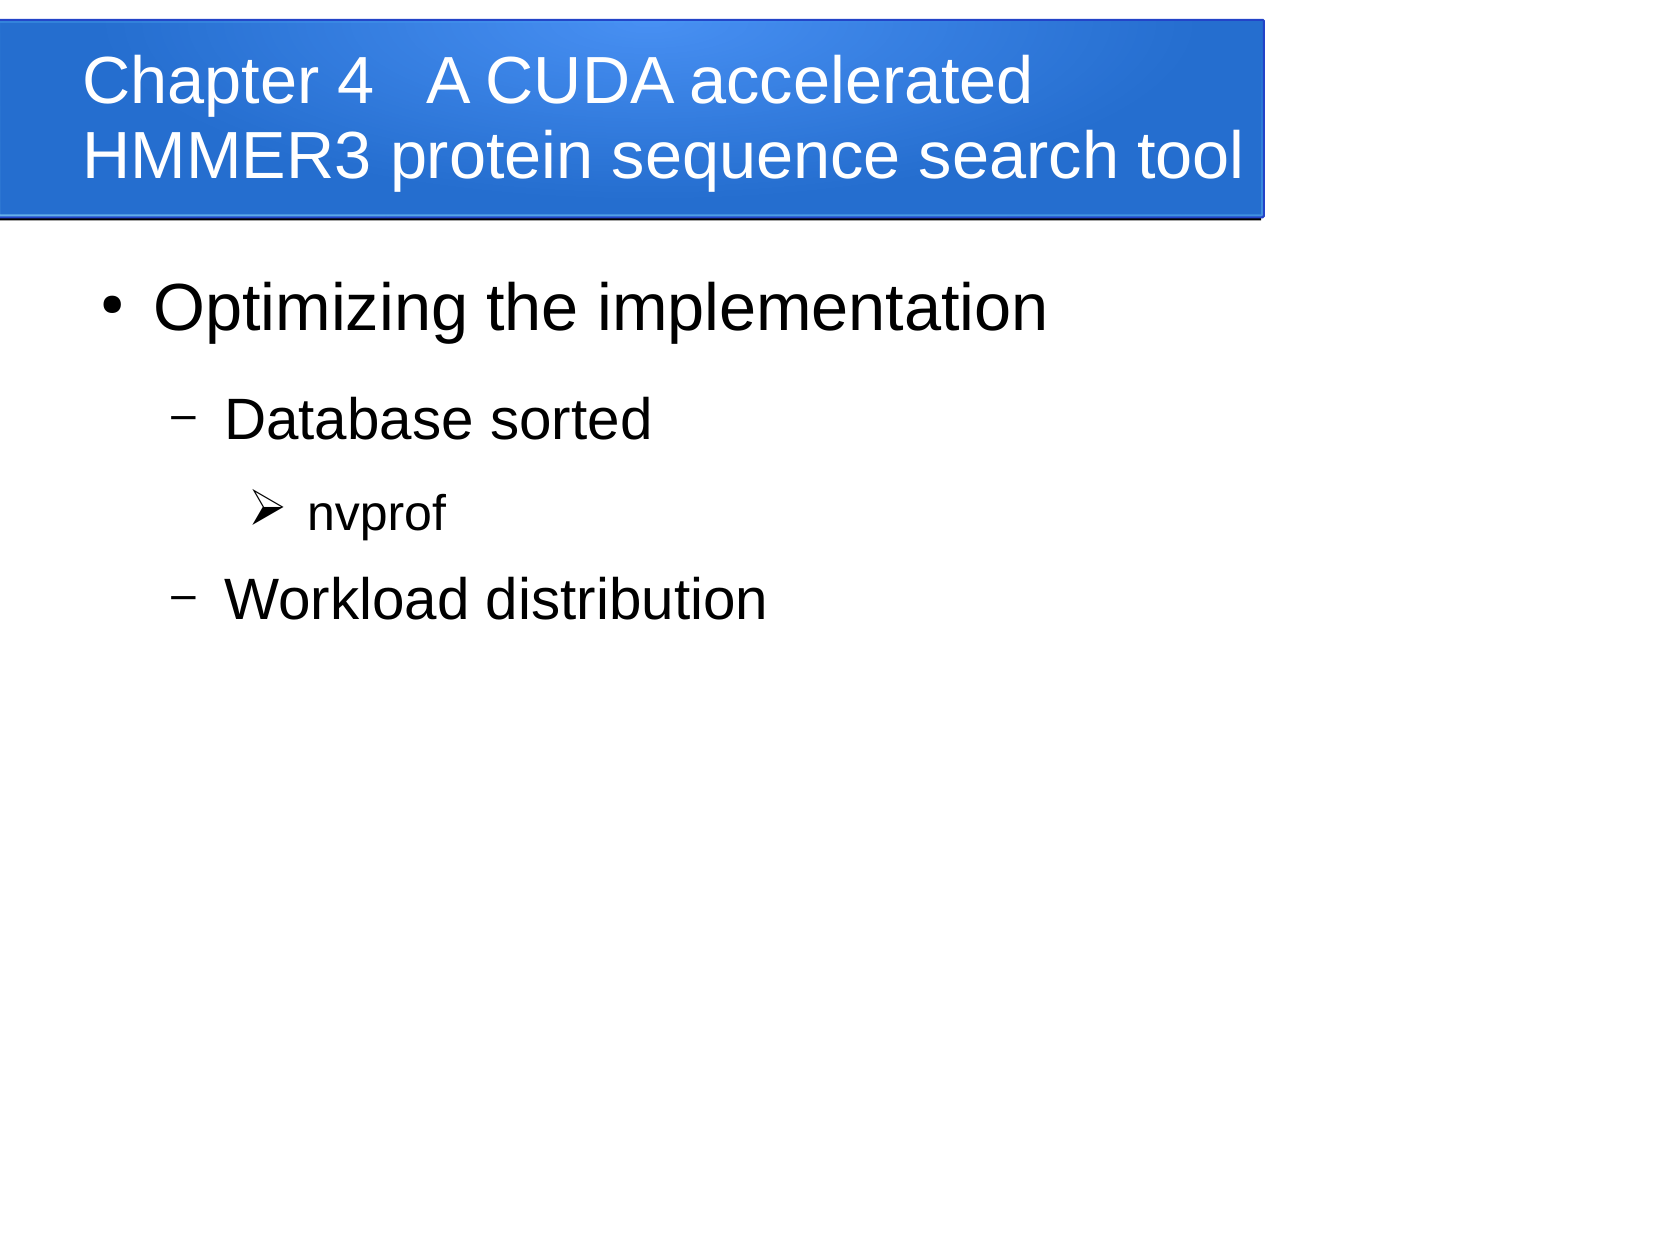

# Chapter 4 A CUDA accelerated HMMER3 protein sequence search tool
Optimizing the implementation
Database sorted
nvprof
Workload distribution